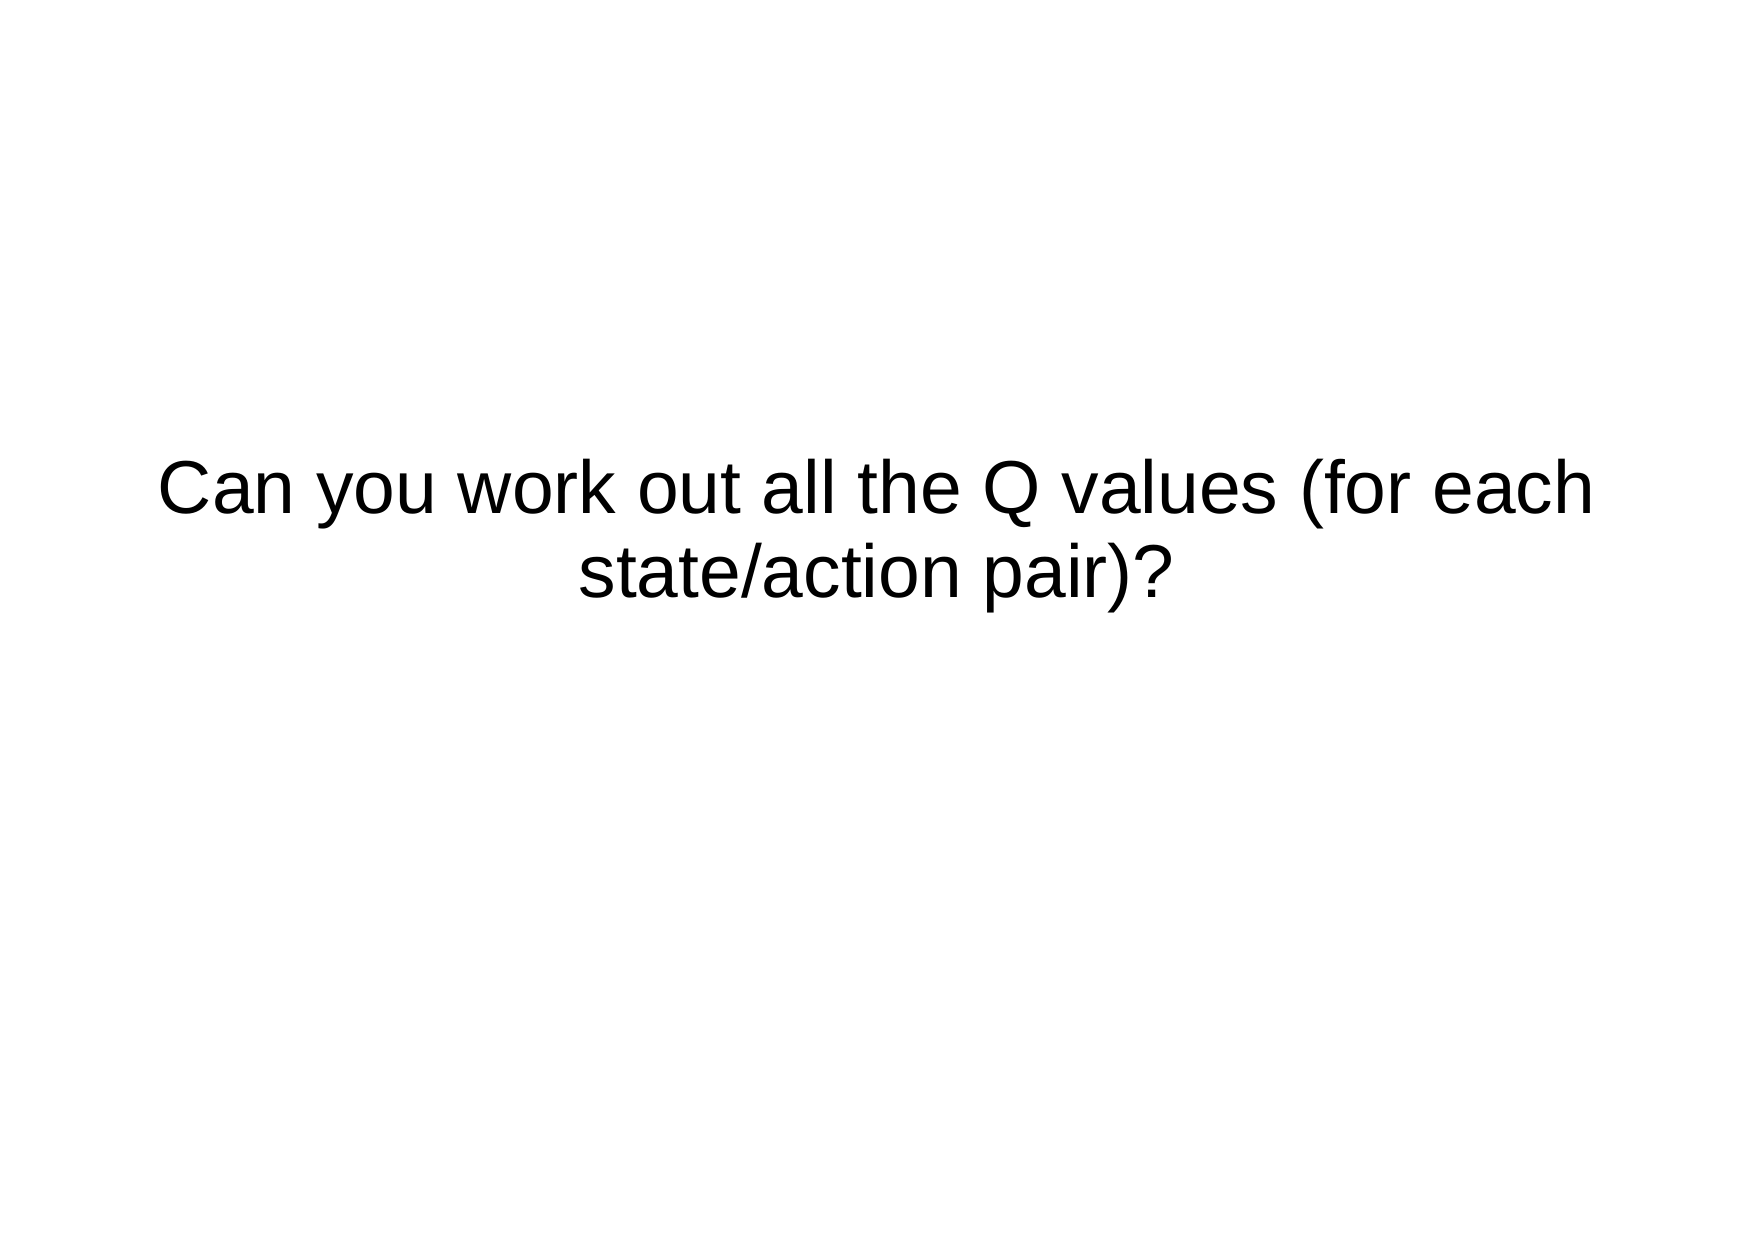

# Can you work out all the Q values (for each state/action pair)?